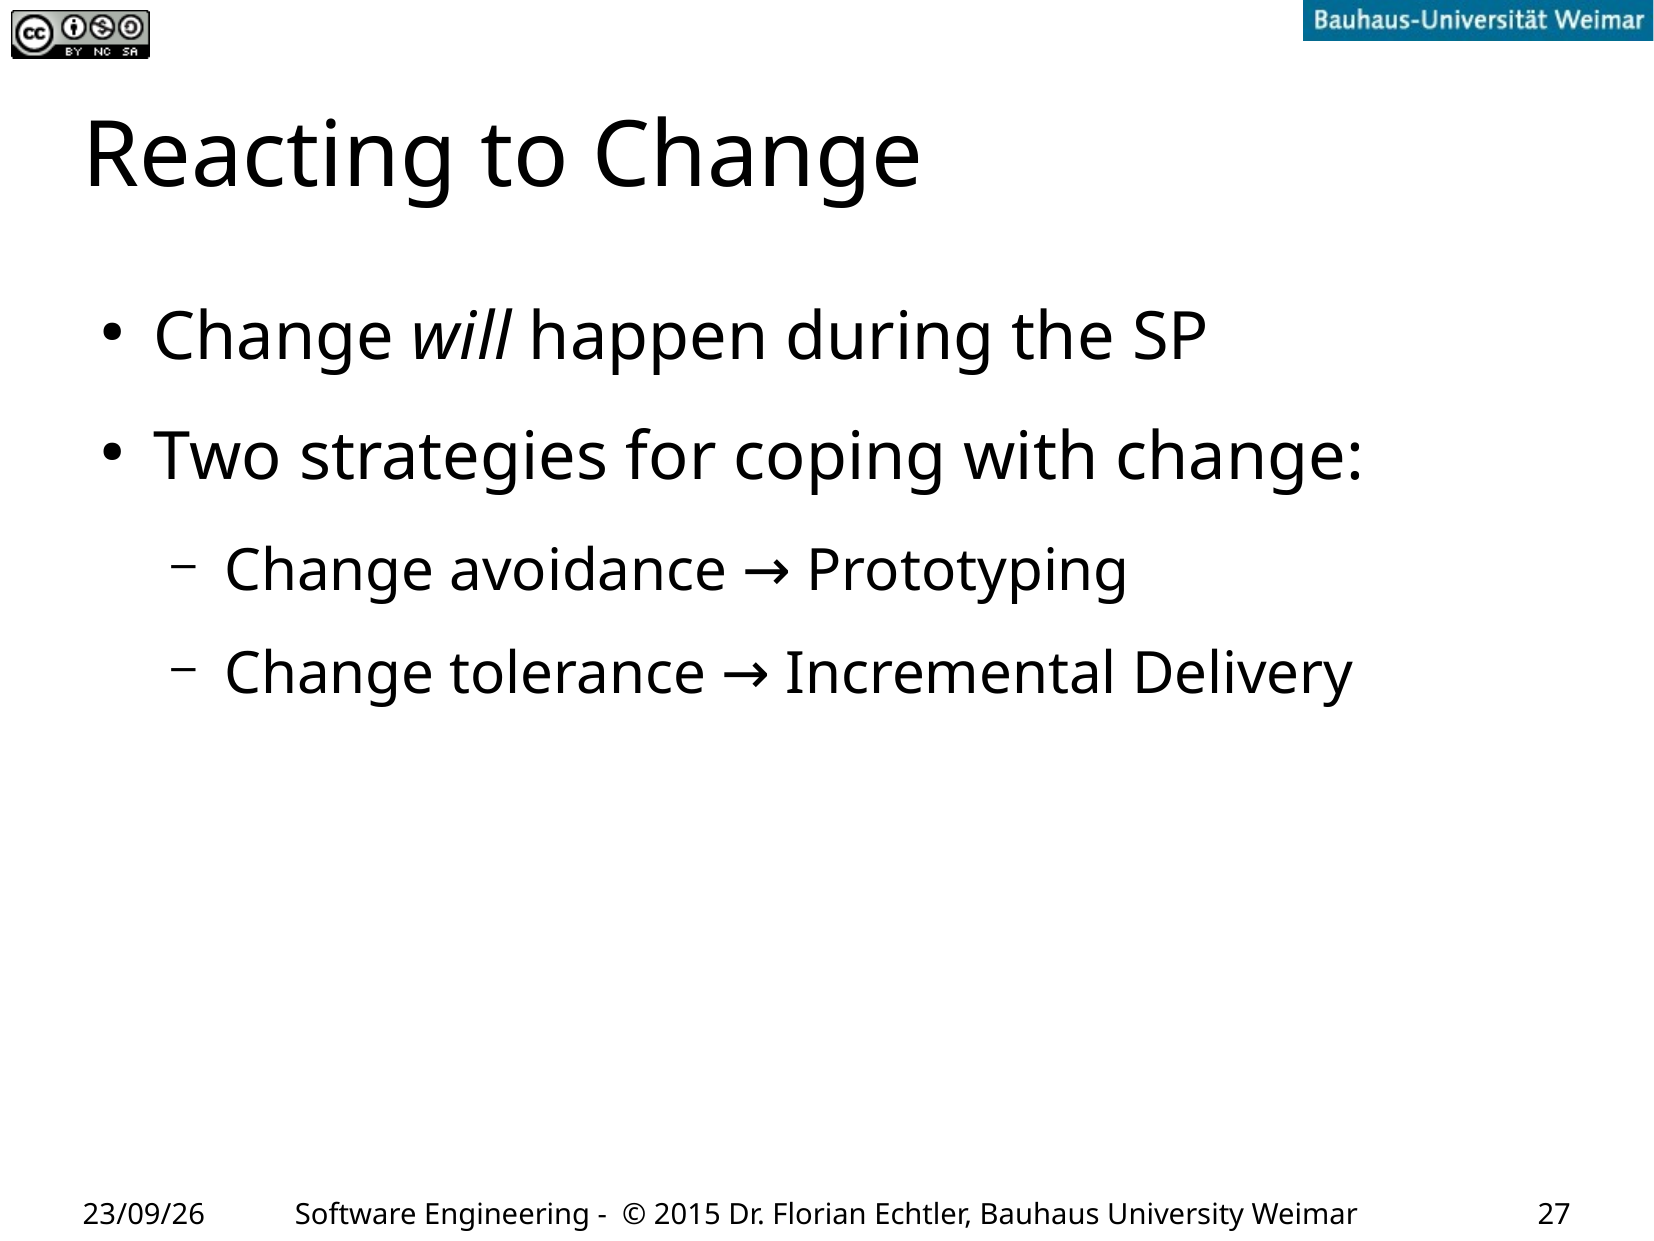

# Reacting to Change
Change will happen during the SP
Two strategies for coping with change:
Change avoidance → Prototyping
Change tolerance → Incremental Delivery
Software Engineering - © 2015 Dr. Florian Echtler, Bauhaus University Weimar
27